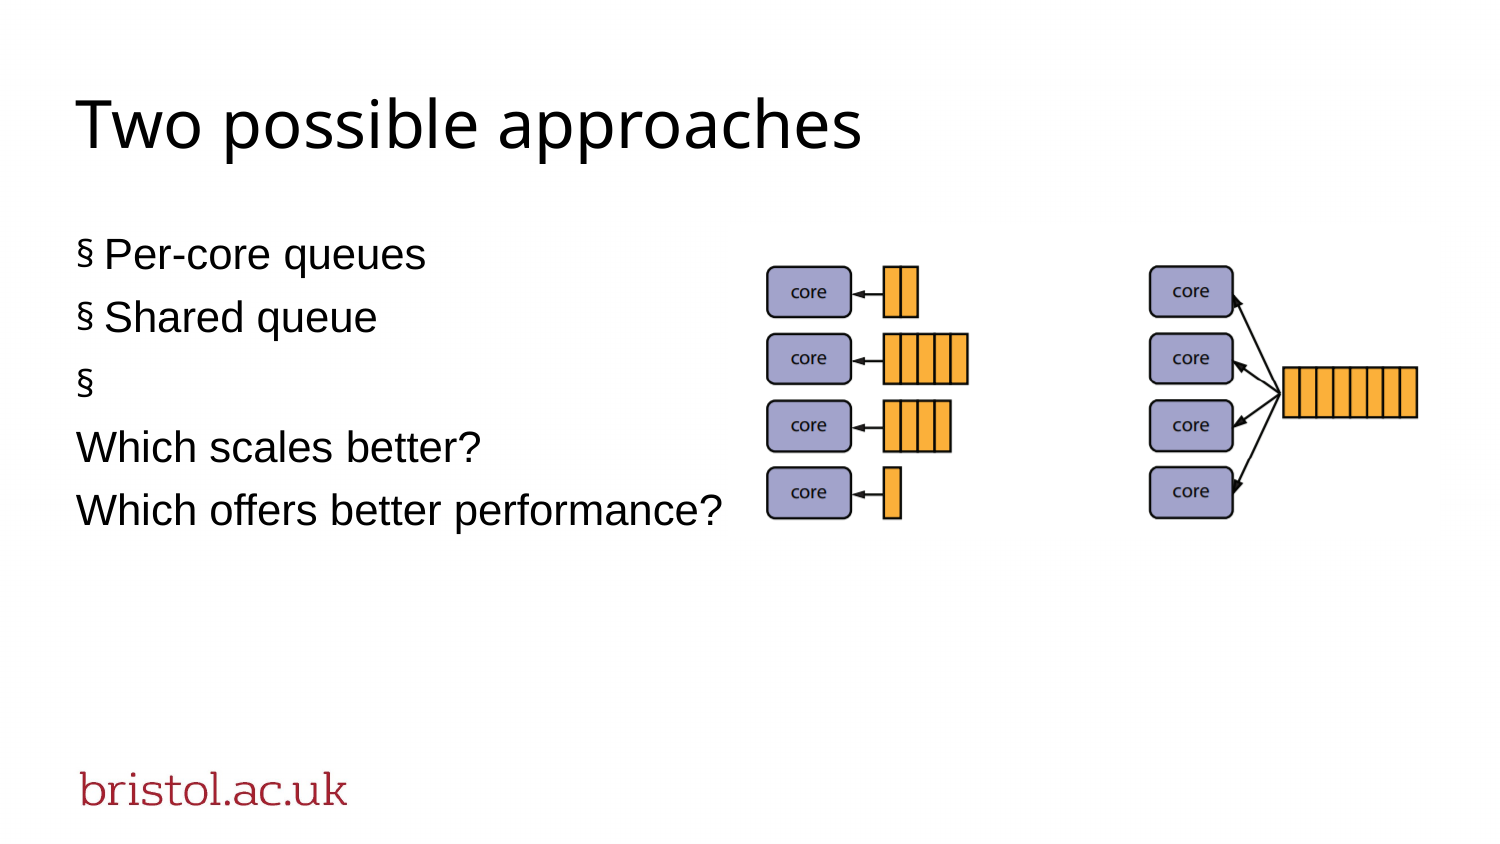

# Two possible approaches
Per-core queues
Shared queue
Which scales better?
Which offers better performance?